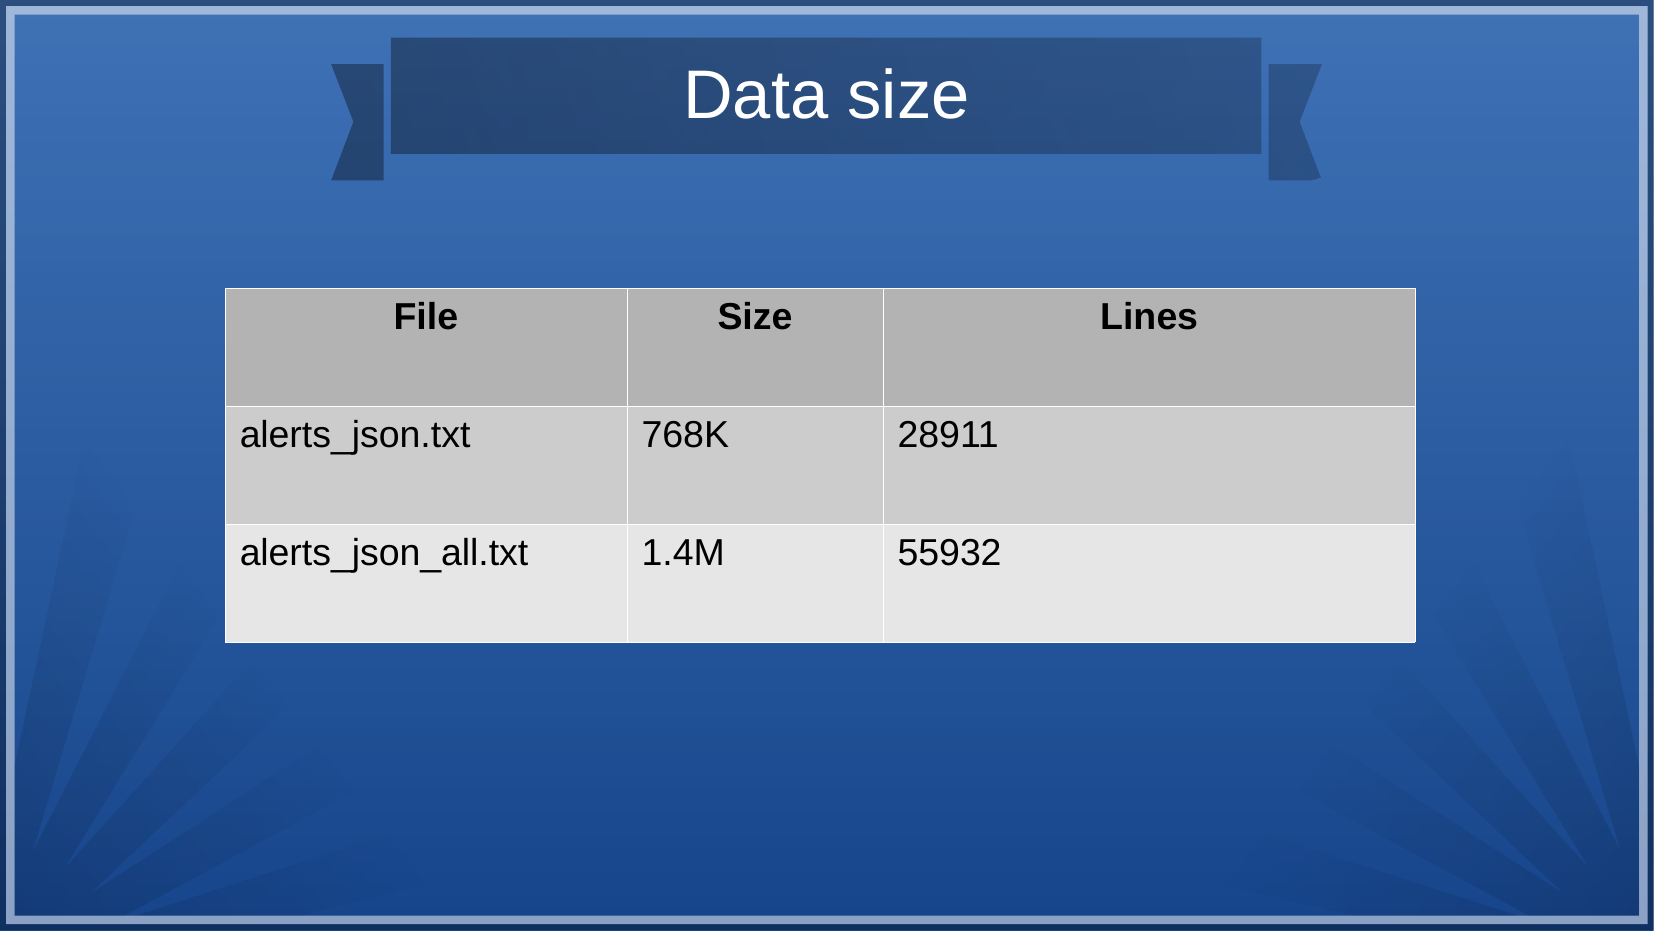

# Data size
| File | Size | Lines |
| --- | --- | --- |
| alerts\_json.txt | 768K | 28911 |
| alerts\_json\_all.txt | 1.4M | 55932 |